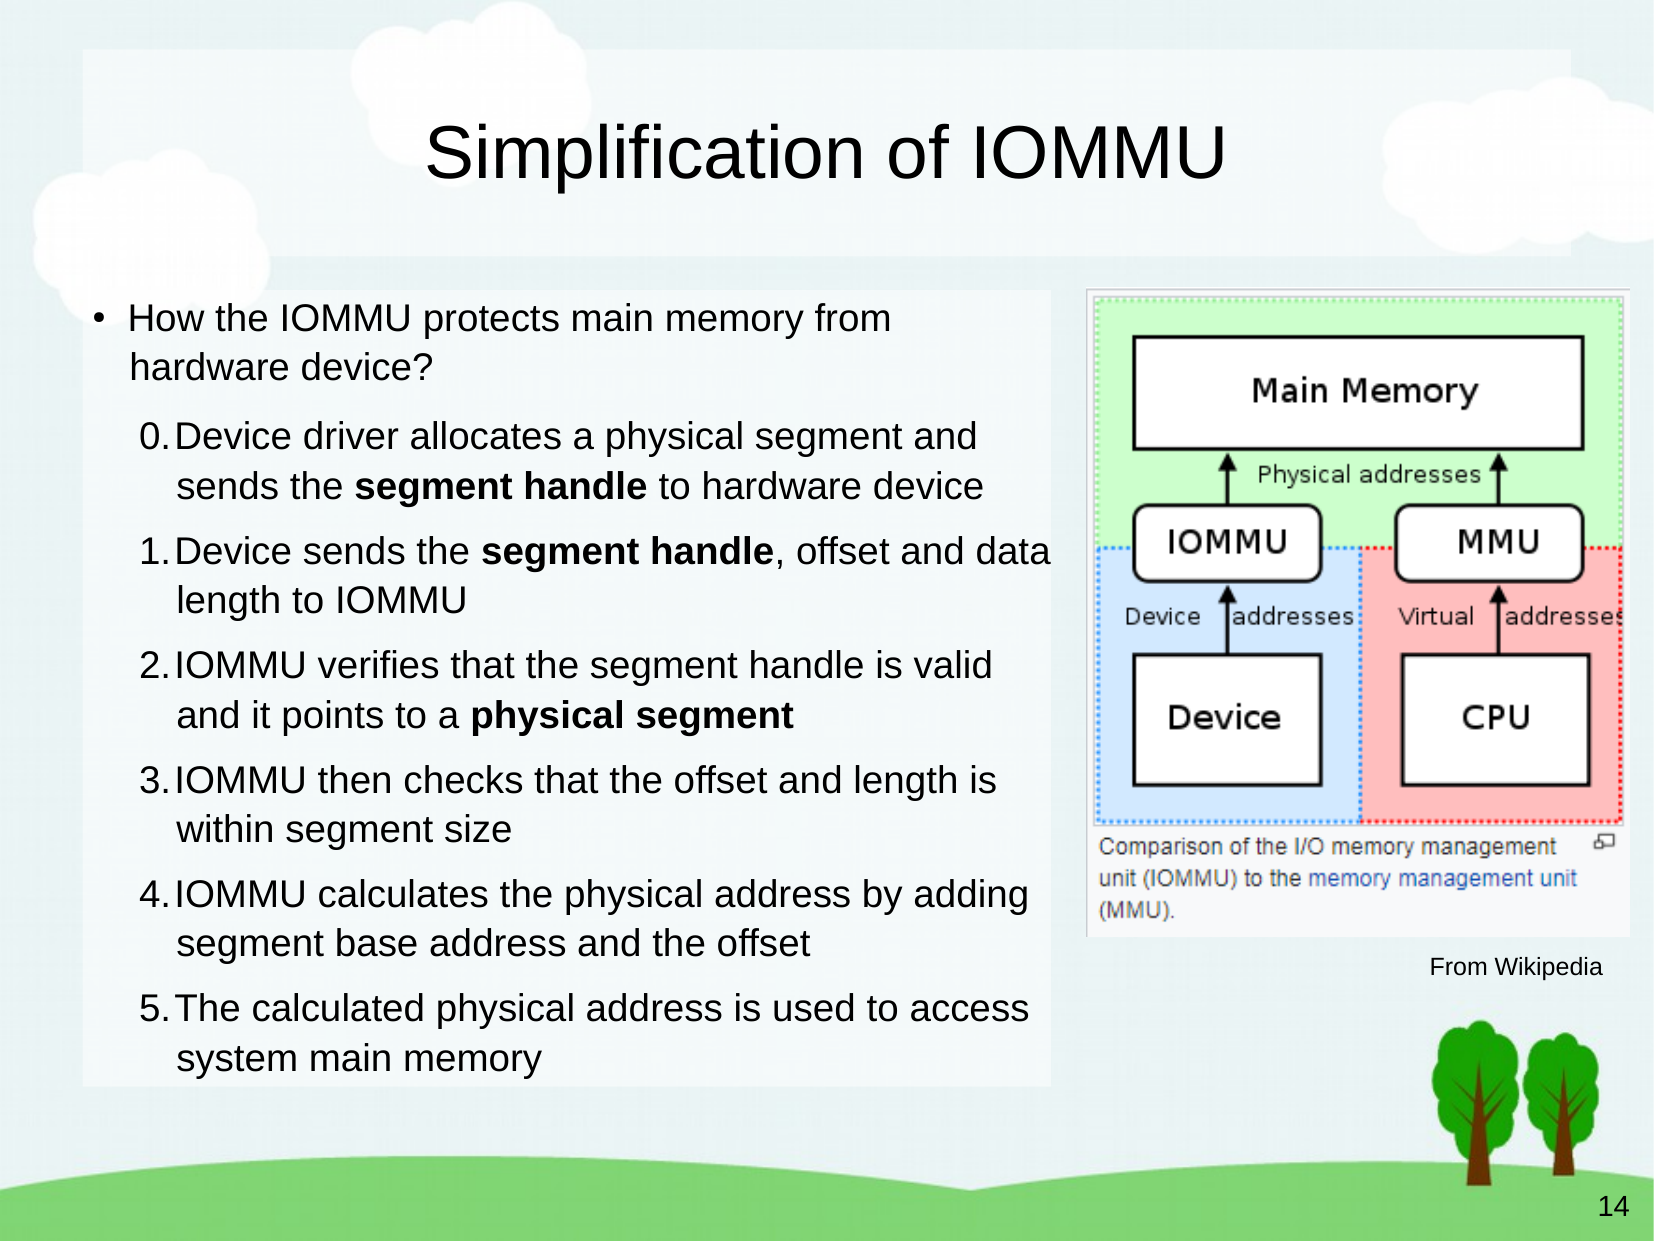

# Simplification of IOMMU
How the IOMMU protects main memory from hardware device?
Device driver allocates a physical segment and sends the segment handle to hardware device
Device sends the segment handle, offset and data length to IOMMU
IOMMU verifies that the segment handle is valid and it points to a physical segment
IOMMU then checks that the offset and length is within segment size
IOMMU calculates the physical address by adding segment base address and the offset
The calculated physical address is used to access system main memory
From Wikipedia
14